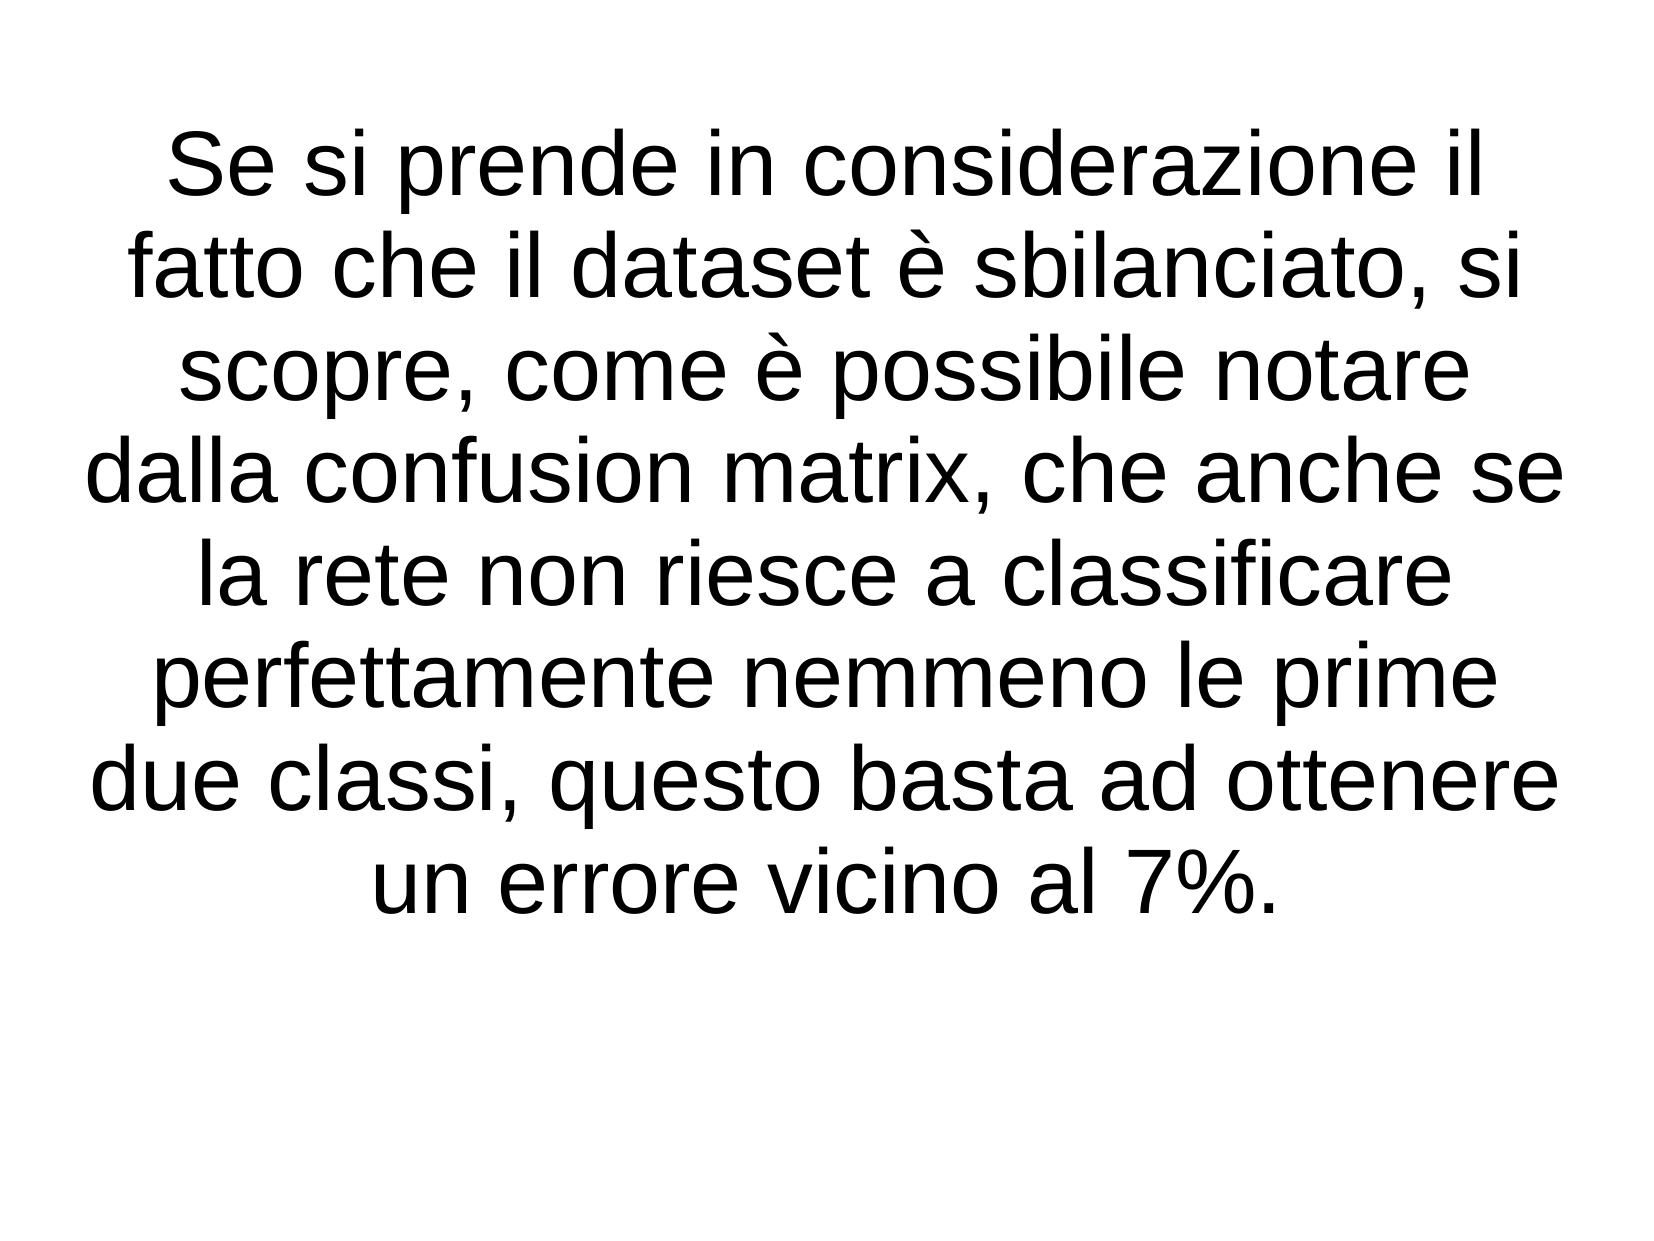

# Se si prende in considerazione il fatto che il dataset è sbilanciato, si scopre, come è possibile notare dalla confusion matrix, che anche se la rete non riesce a classificare perfettamente nemmeno le prime due classi, questo basta ad ottenere un errore vicino al 7%.